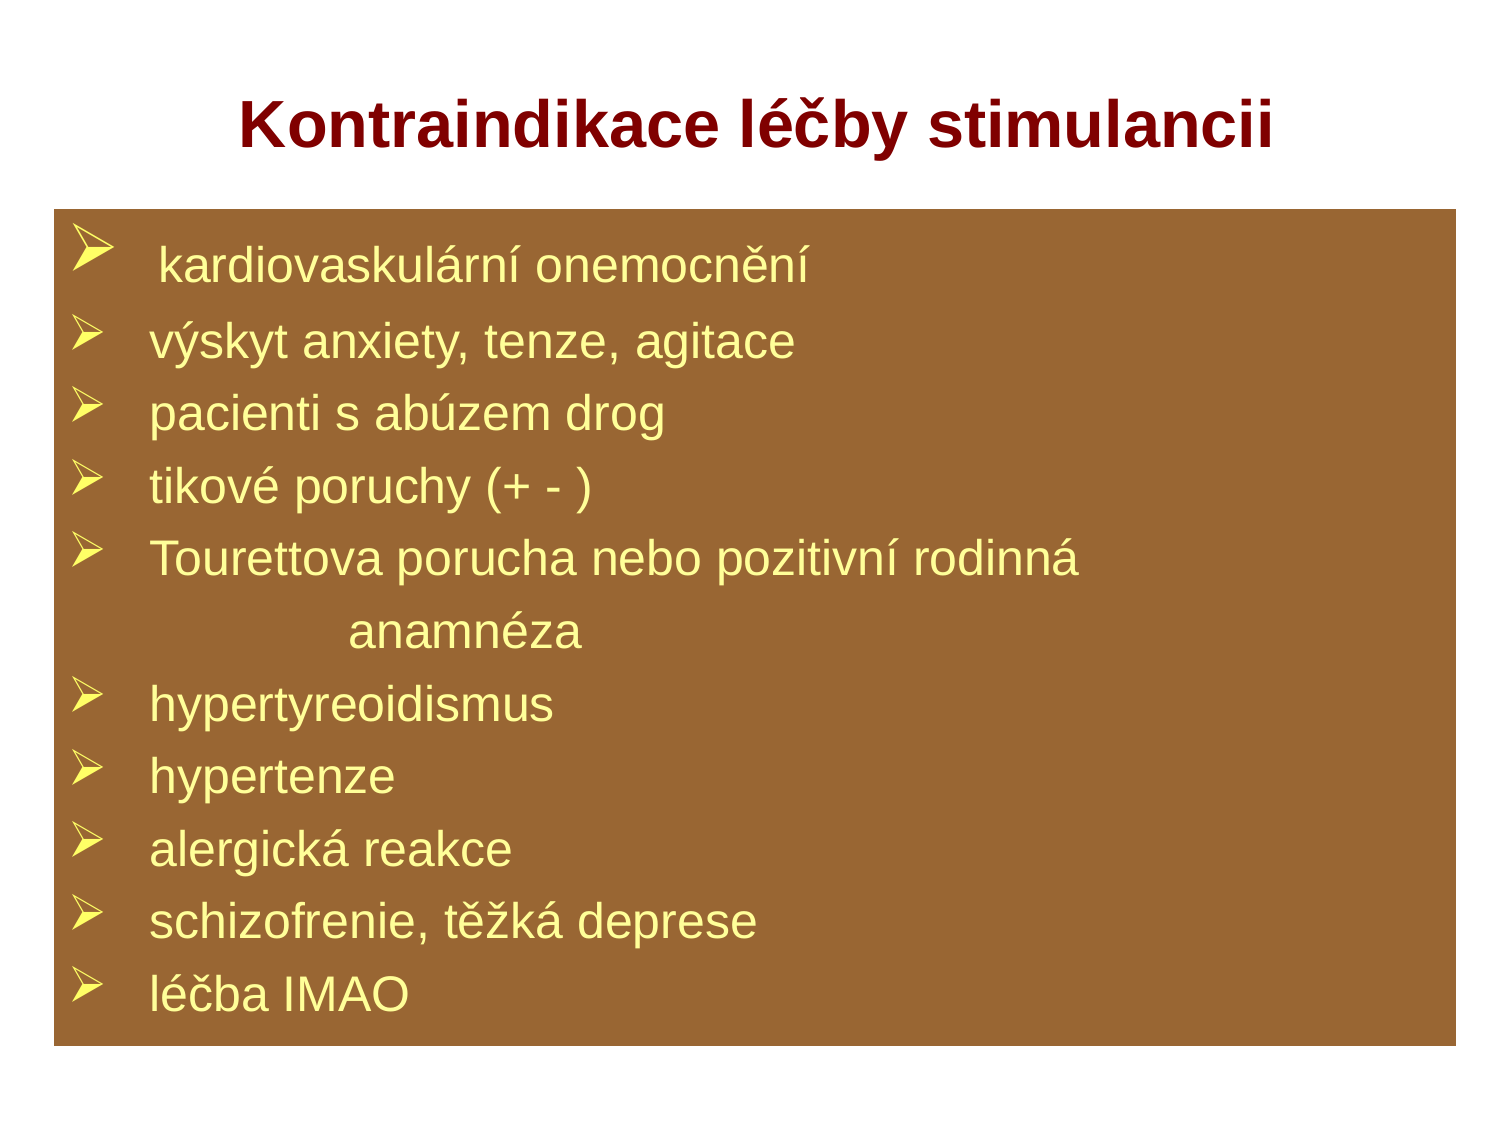

# Kontraindikace léčby stimulancii
 kardiovaskulární onemocnění
 výskyt anxiety, tenze, agitace
 pacienti s abúzem drog
 tikové poruchy (+ - )
 Tourettova porucha nebo pozitivní rodinná
 anamnéza
 hypertyreoidismus
 hypertenze
 alergická reakce
 schizofrenie, těžká deprese
 léčba IMAO